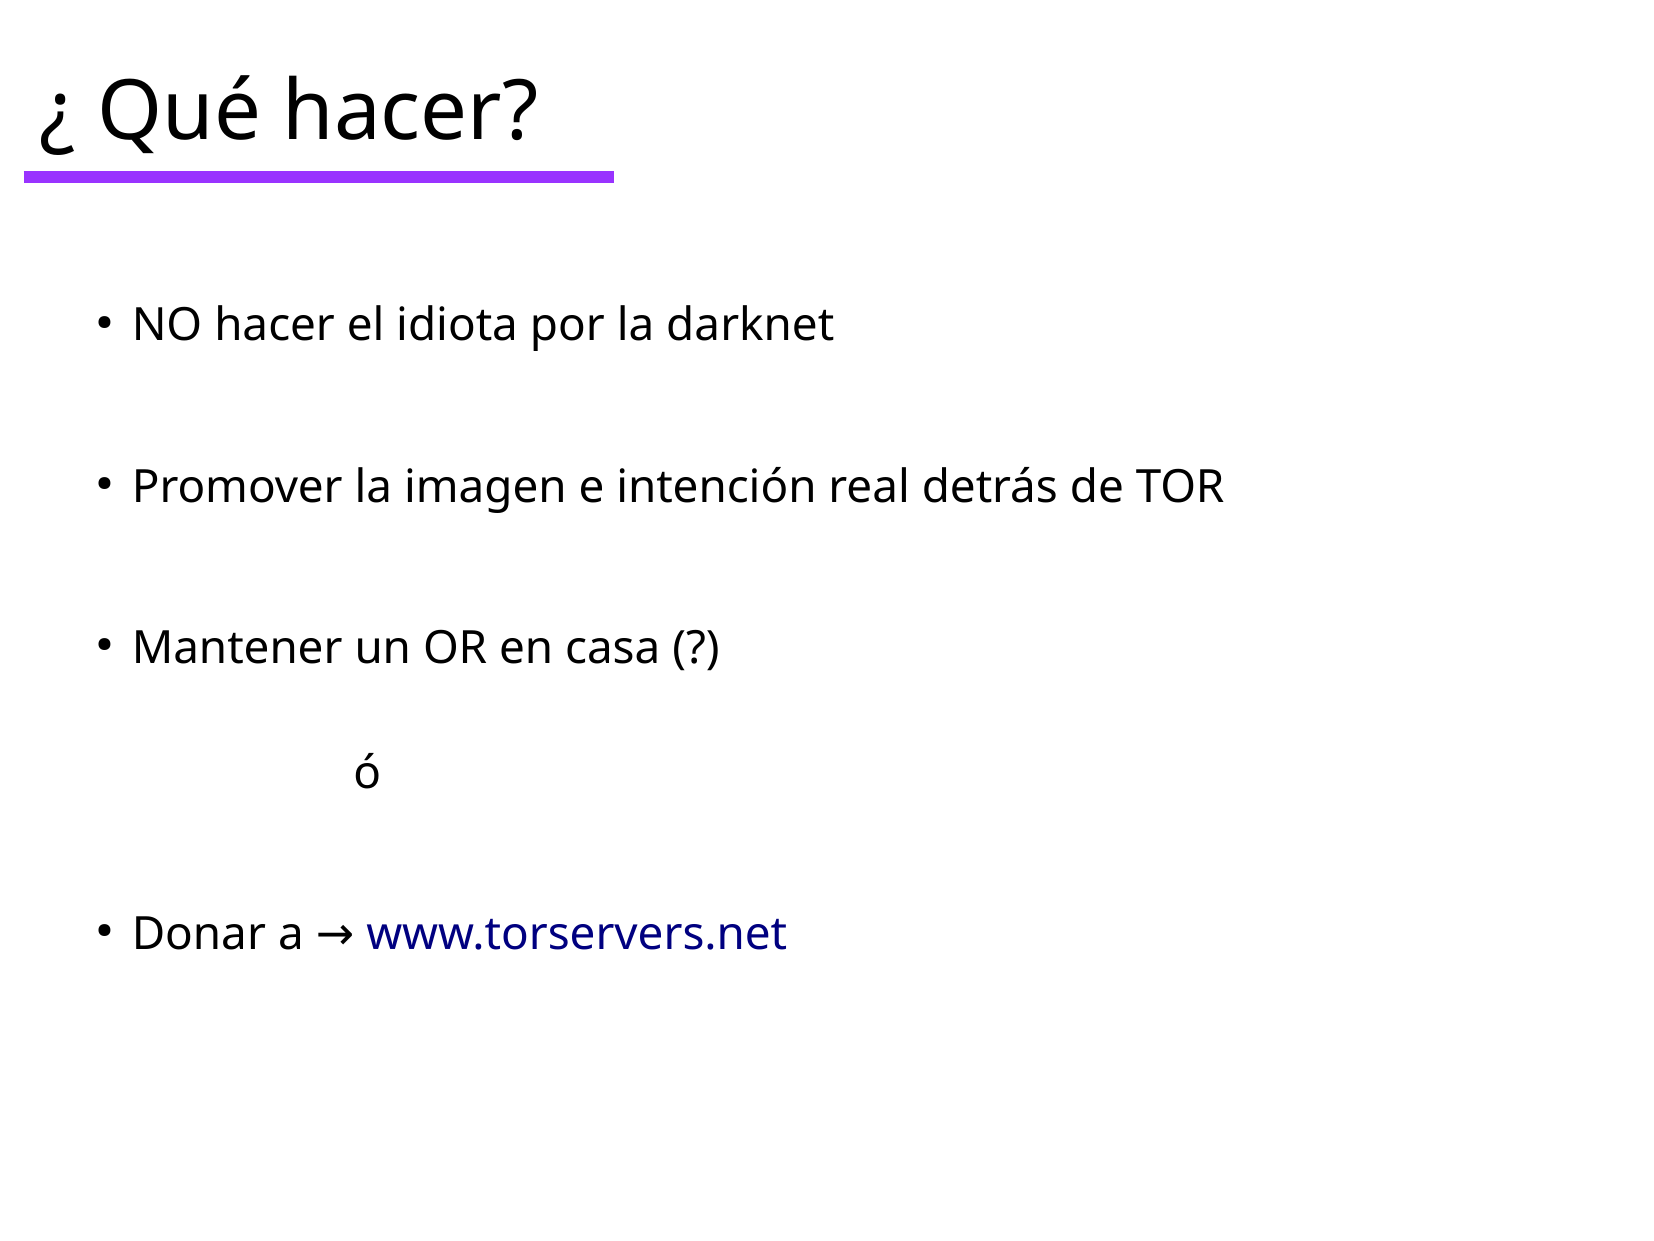

# ¿ Qué hacer?
NO hacer el idiota por la darknet
Promover la imagen e intención real detrás de TOR
Mantener un OR en casa (?)
			ó
Donar a → www.torservers.net